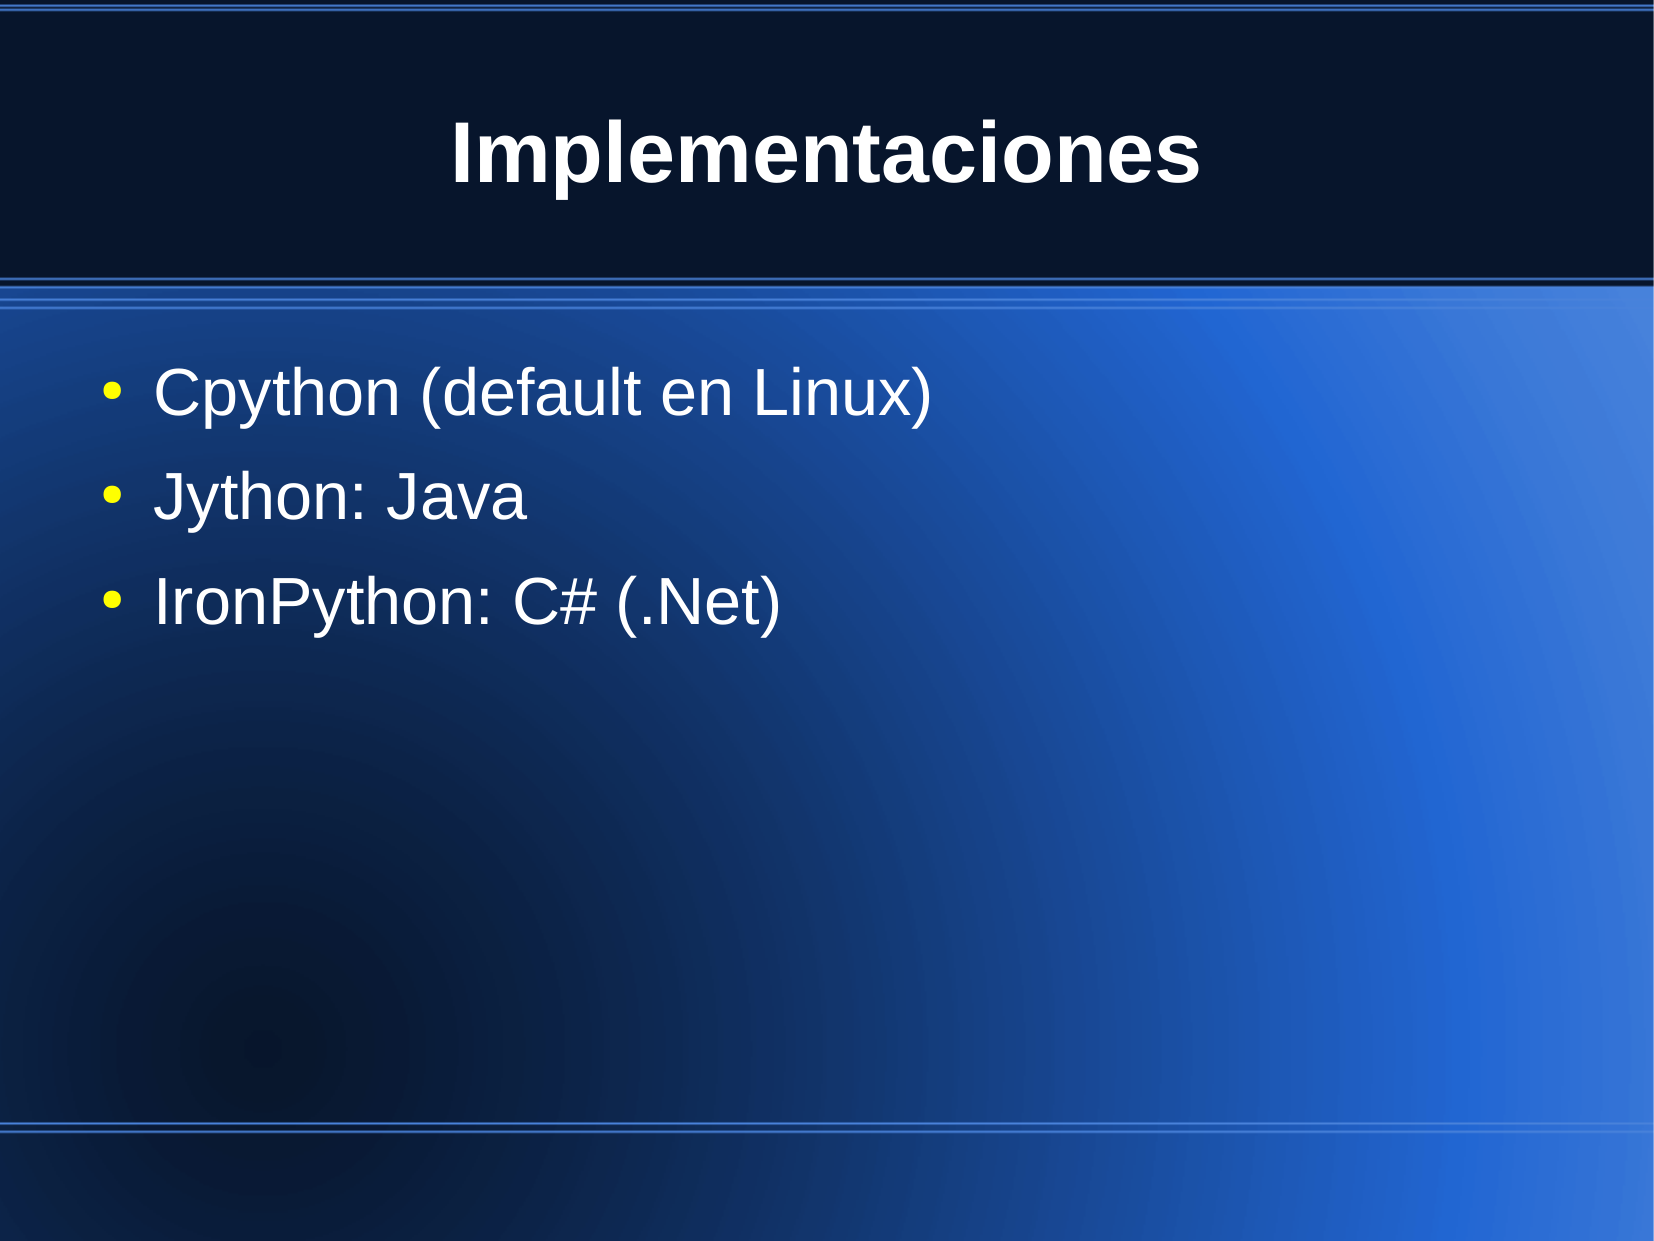

# Implementaciones
Cpython (default en Linux)
Jython: Java
IronPython: C# (.Net)